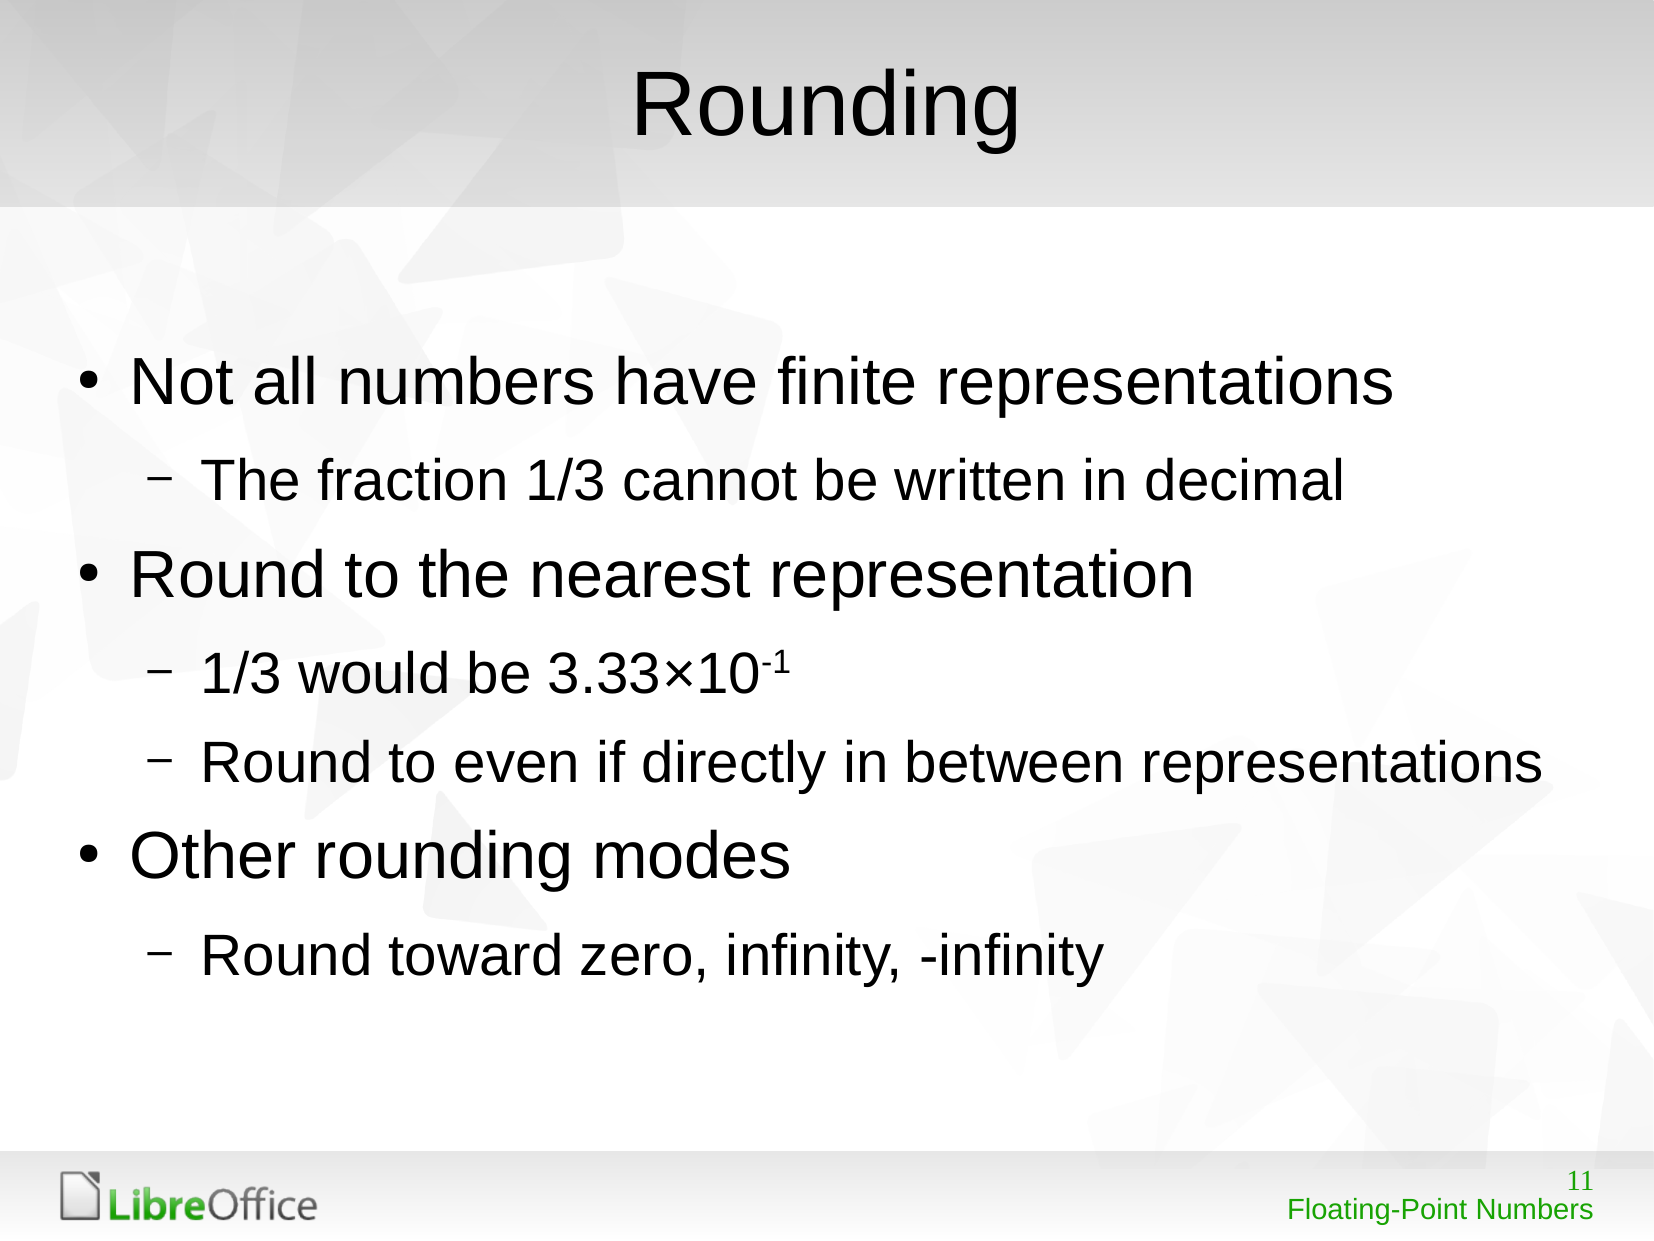

# Rounding
Not all numbers have finite representations
The fraction 1/3 cannot be written in decimal
Round to the nearest representation
1/3 would be 3.33×10-1
Round to even if directly in between representations
Other rounding modes
Round toward zero, infinity, -infinity
11
Floating-Point Numbers